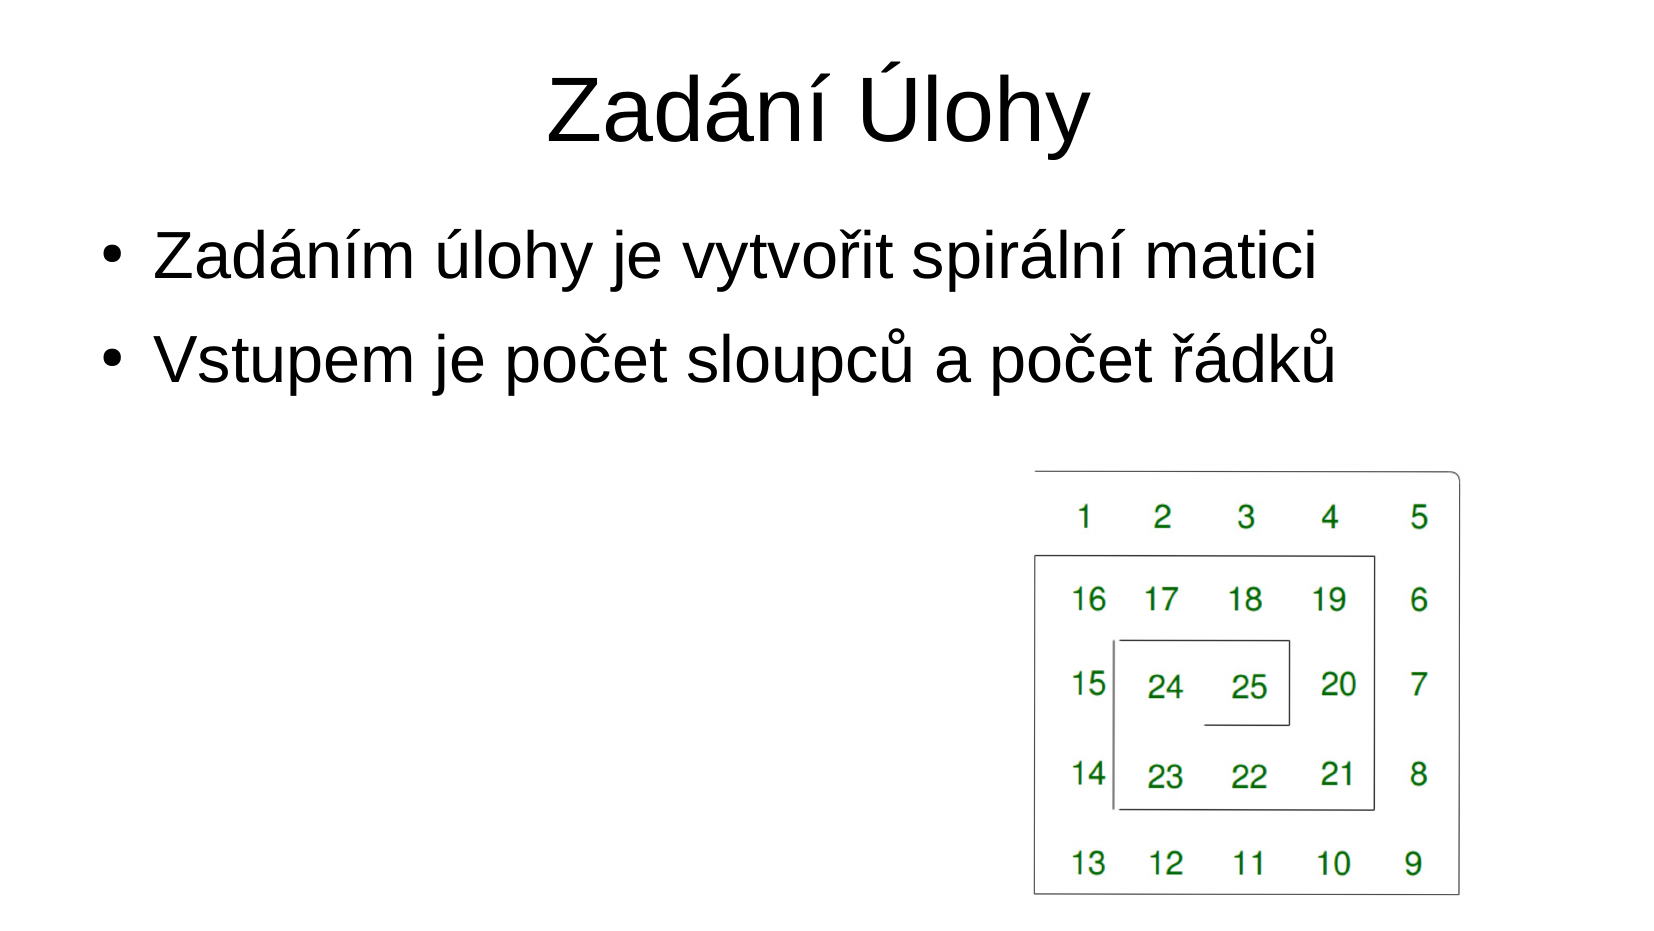

# Zadání Úlohy
Zadáním úlohy je vytvořit spirální matici
Vstupem je počet sloupců a počet řádků